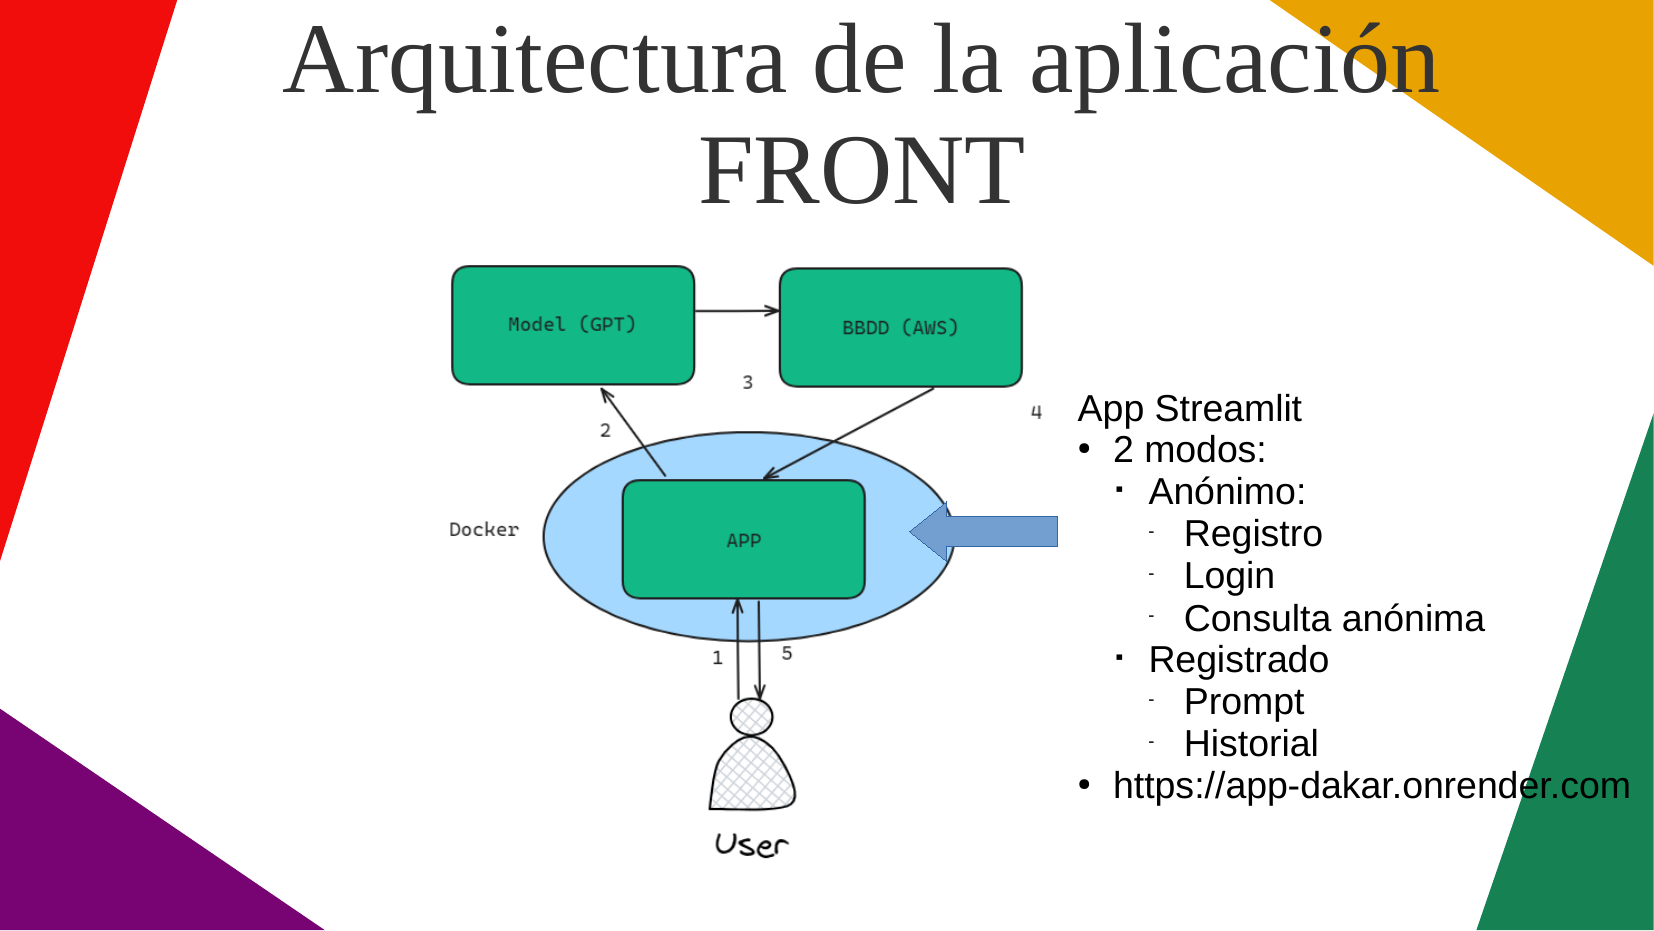

# Arquitectura de la aplicación FRONT
App Streamlit
2 modos:
Anónimo:
Registro
Login
Consulta anónima
Registrado
Prompt
Historial
https://app-dakar.onrender.com